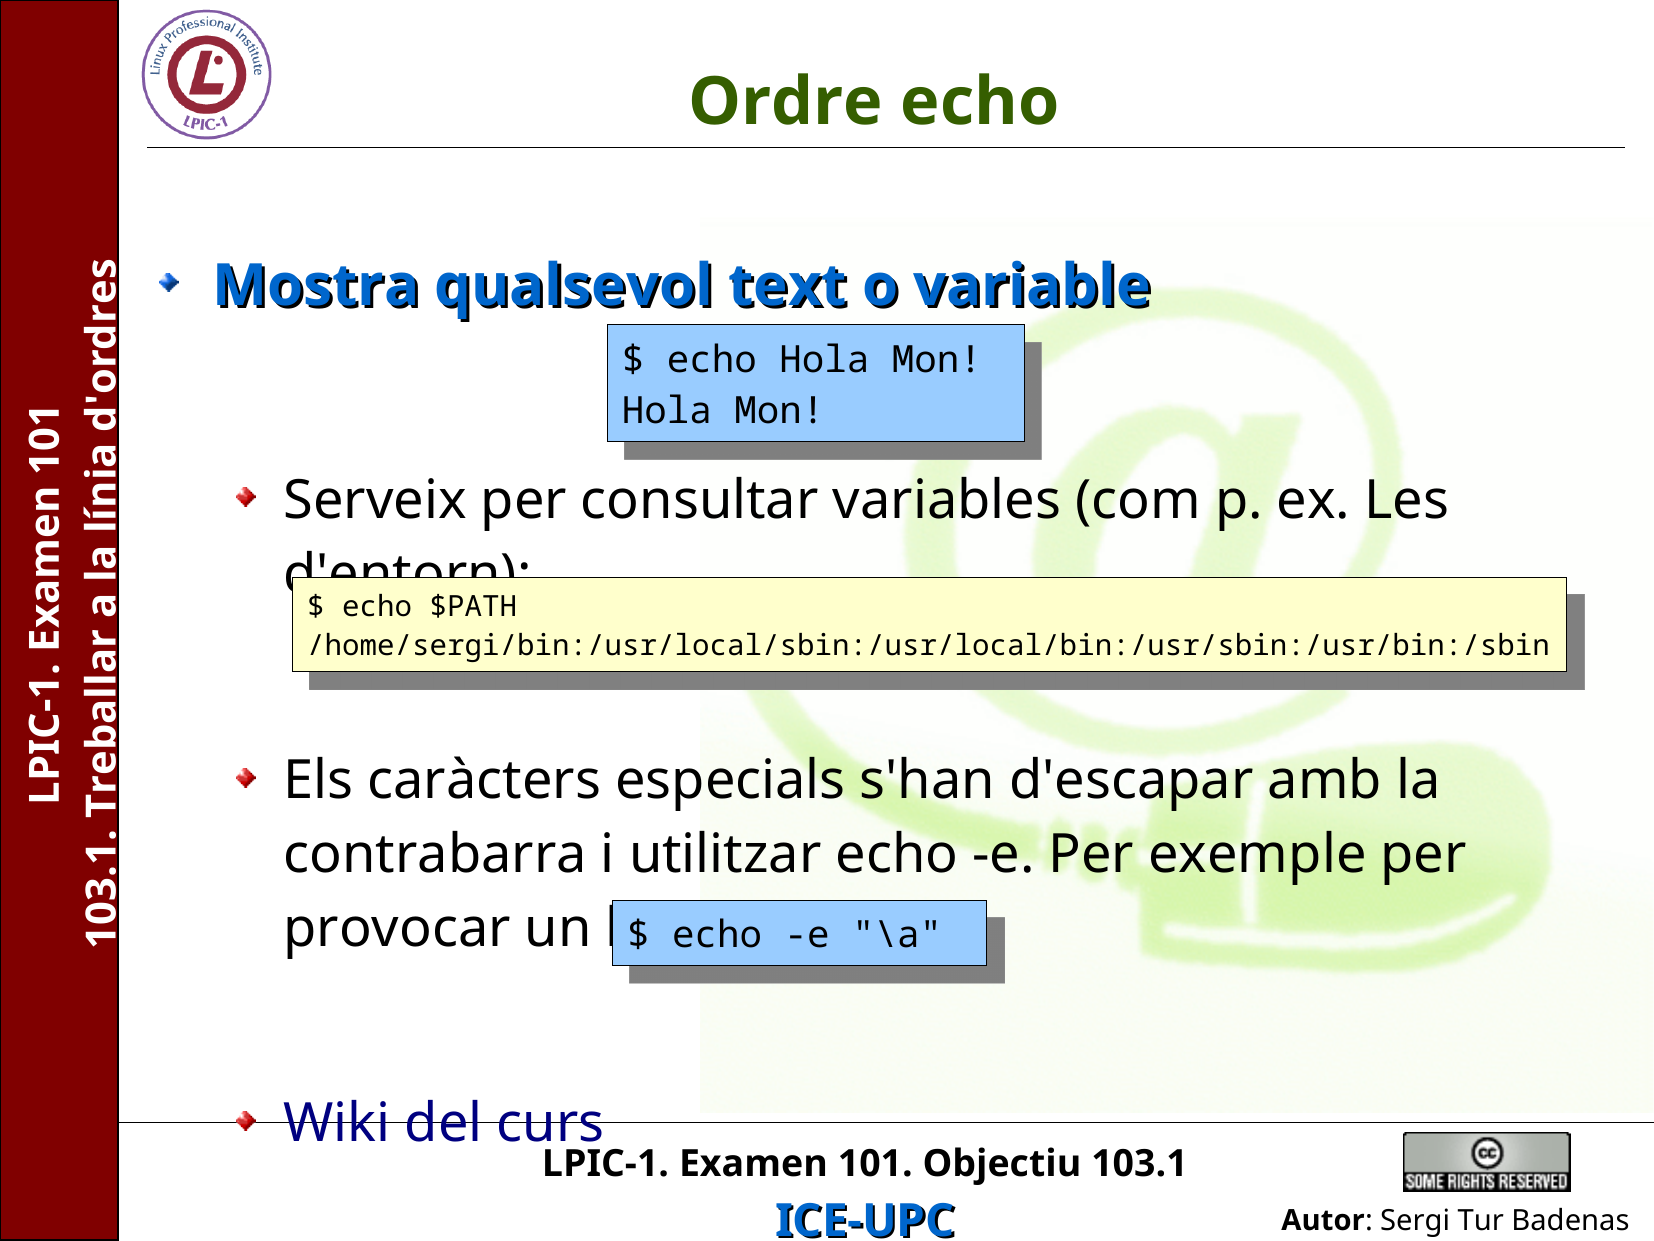

# Ordre echo
Mostra qualsevol text o variable
Serveix per consultar variables (com p. ex. Les d'entorn):
Els caràcters especials s'han d'escapar amb la contrabarra i utilitzar echo -e. Per exemple per provocar un bip:
Wiki del curs
$ echo Hola Mon!
Hola Mon!
$ echo $PATH
/home/sergi/bin:/usr/local/sbin:/usr/local/bin:/usr/sbin:/usr/bin:/sbin
$ echo -e "\a"